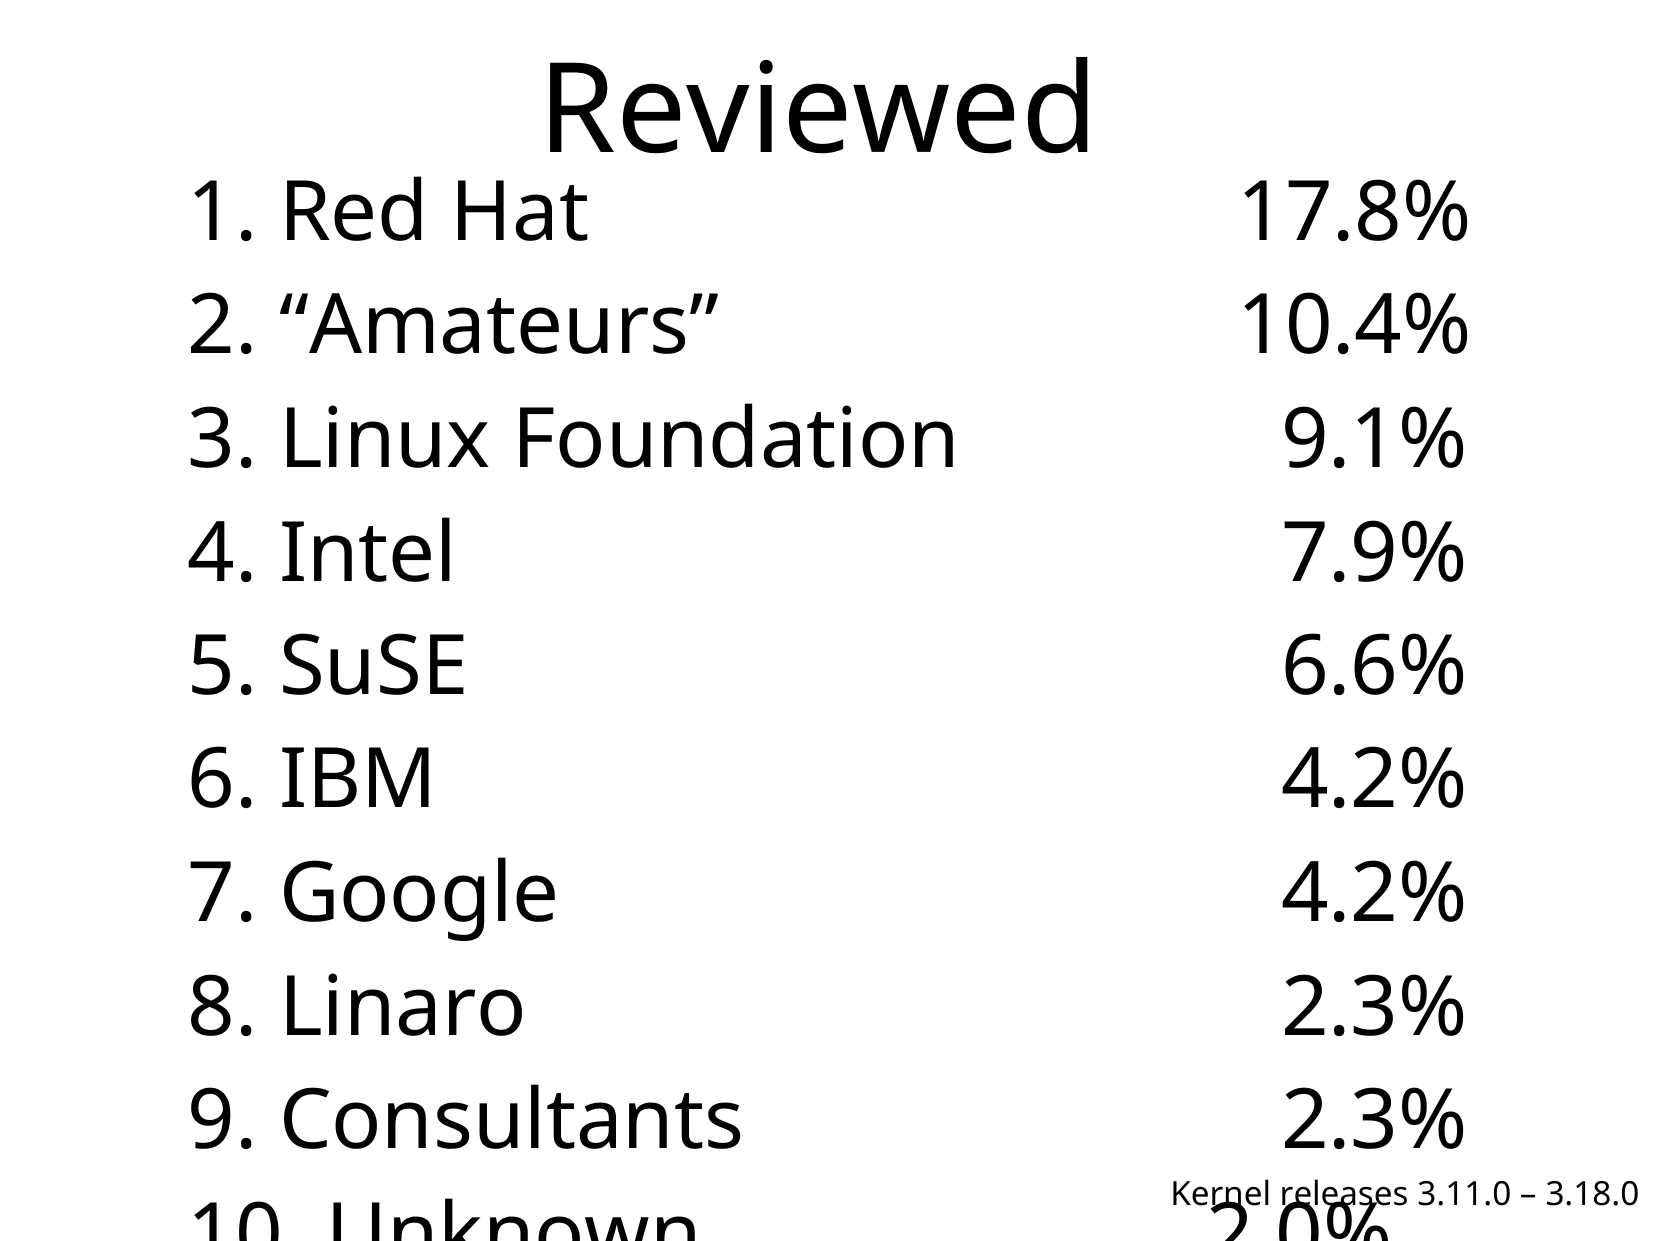

Reviewed
1. Red Hat									17.8%
2. “Amateurs”							10.4%
3. Linux Foundation				 9.1%
4. Intel											 7.9%
5. SuSE											 6.6%
6. IBM											 4.2%
7. Google										 4.2%
8. Linaro										 2.3%
9. Consultants							 2.3%
10. Unknown							 2.0%
Kernel releases 3.11.0 – 3.18.0